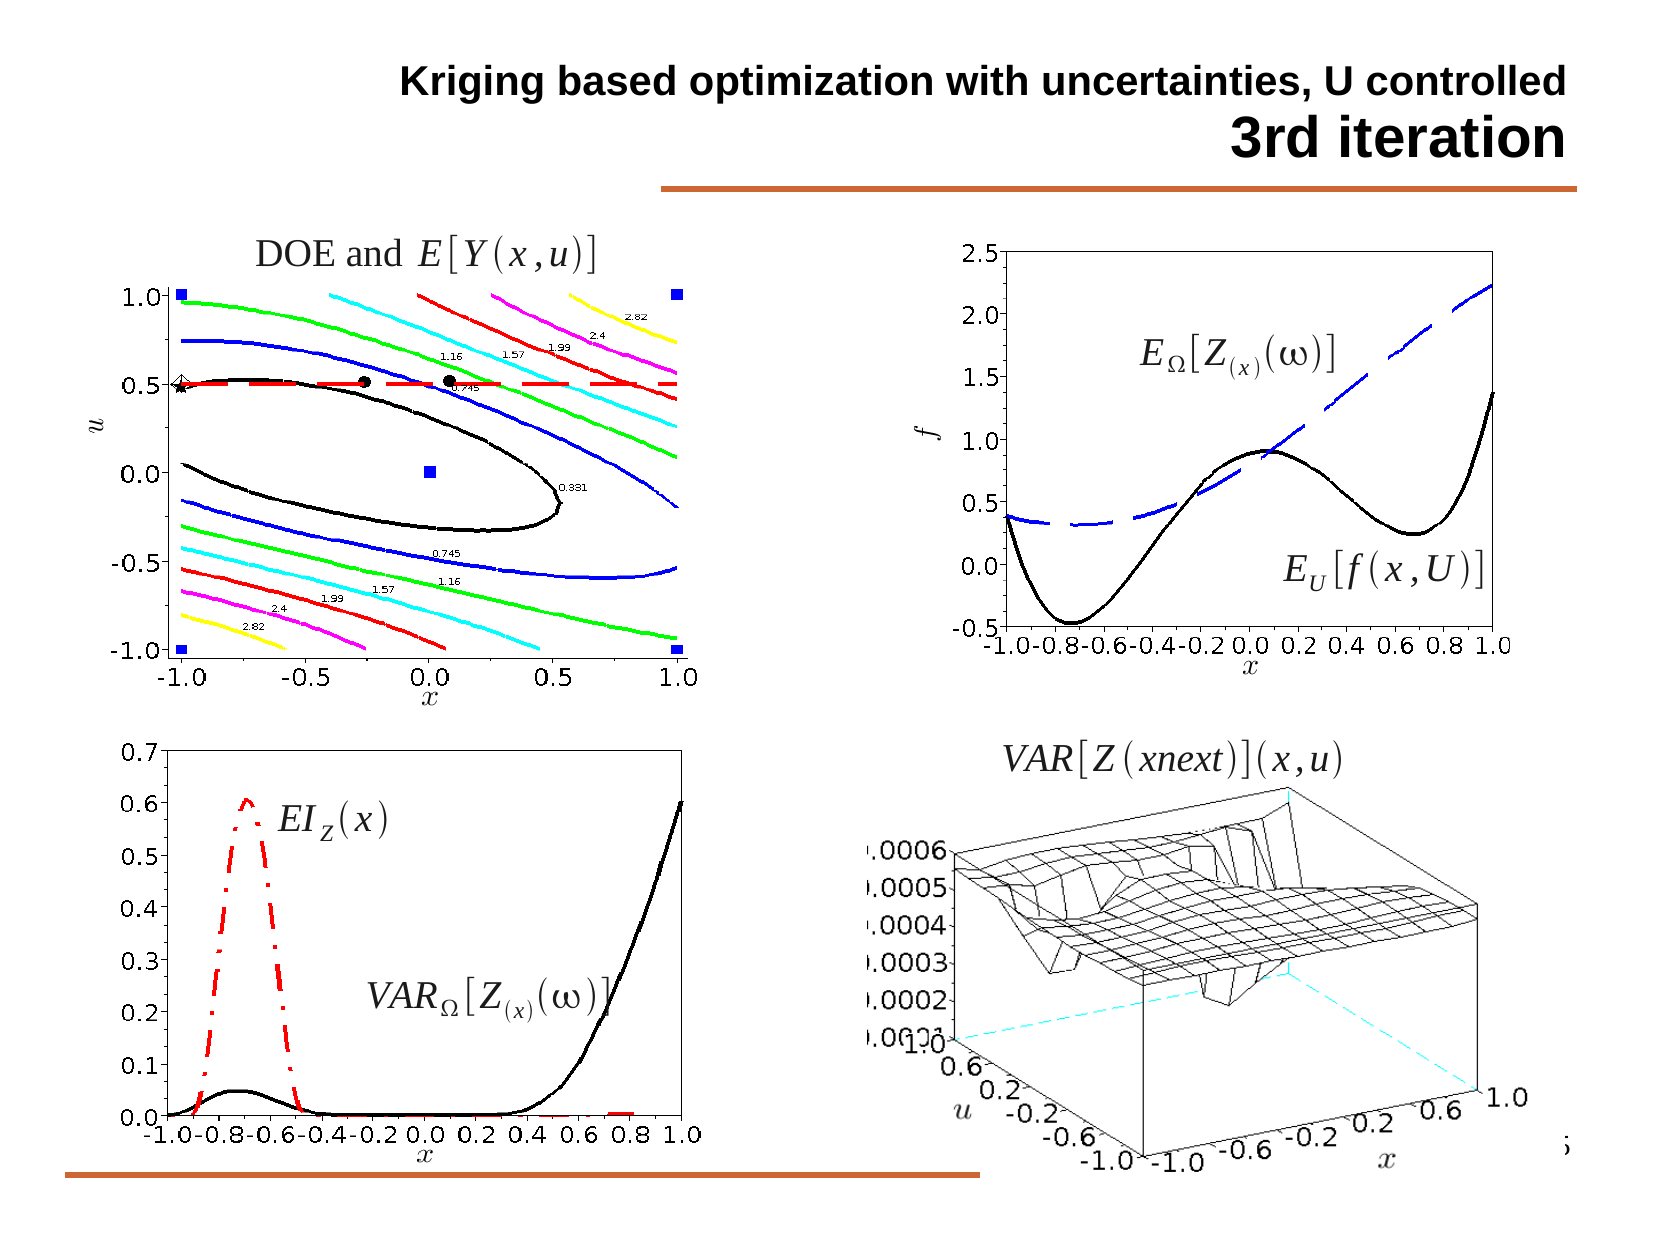

Kriging based optimization with uncertainties, U controlled
3rd iteration
55